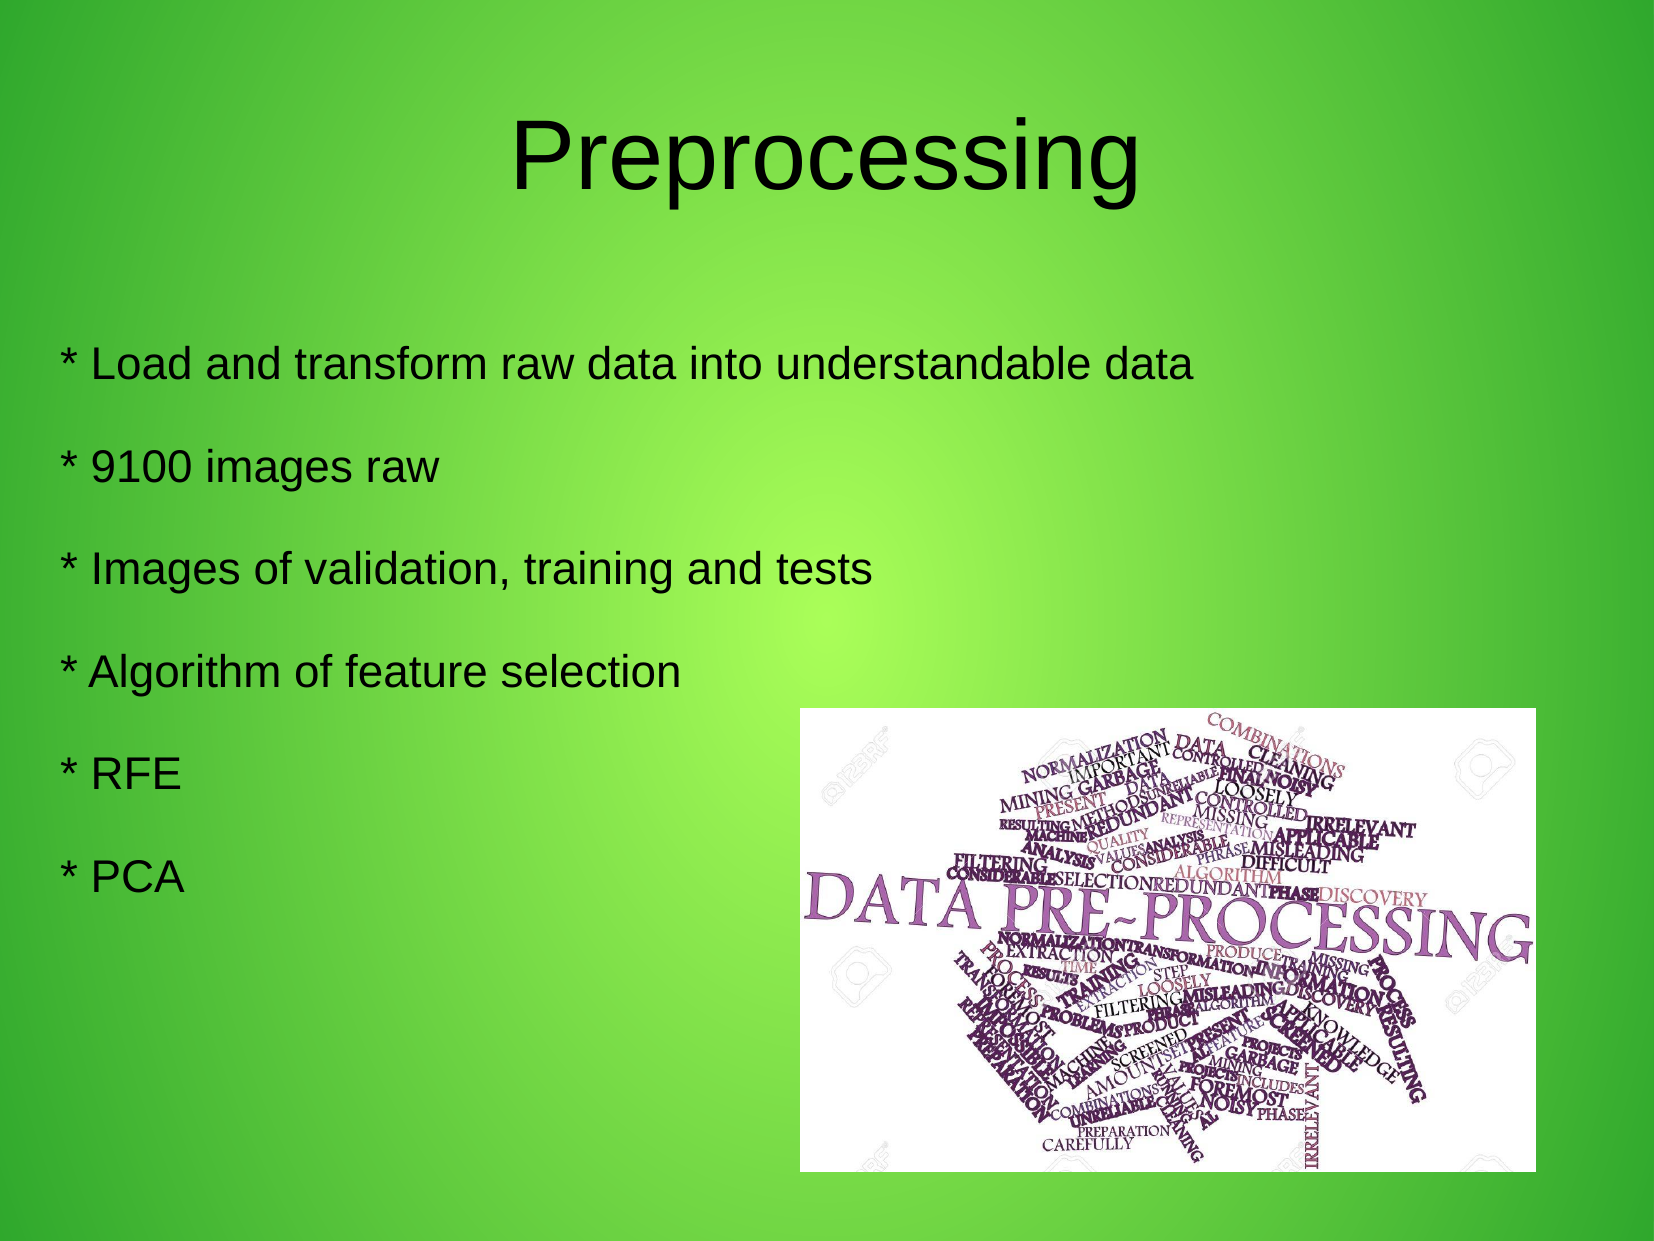

# Preprocessing
* Load and transform raw data into understandable data
* 9100 images raw
* Images of validation, training and tests
* Algorithm of feature selection
* RFE
* PCA